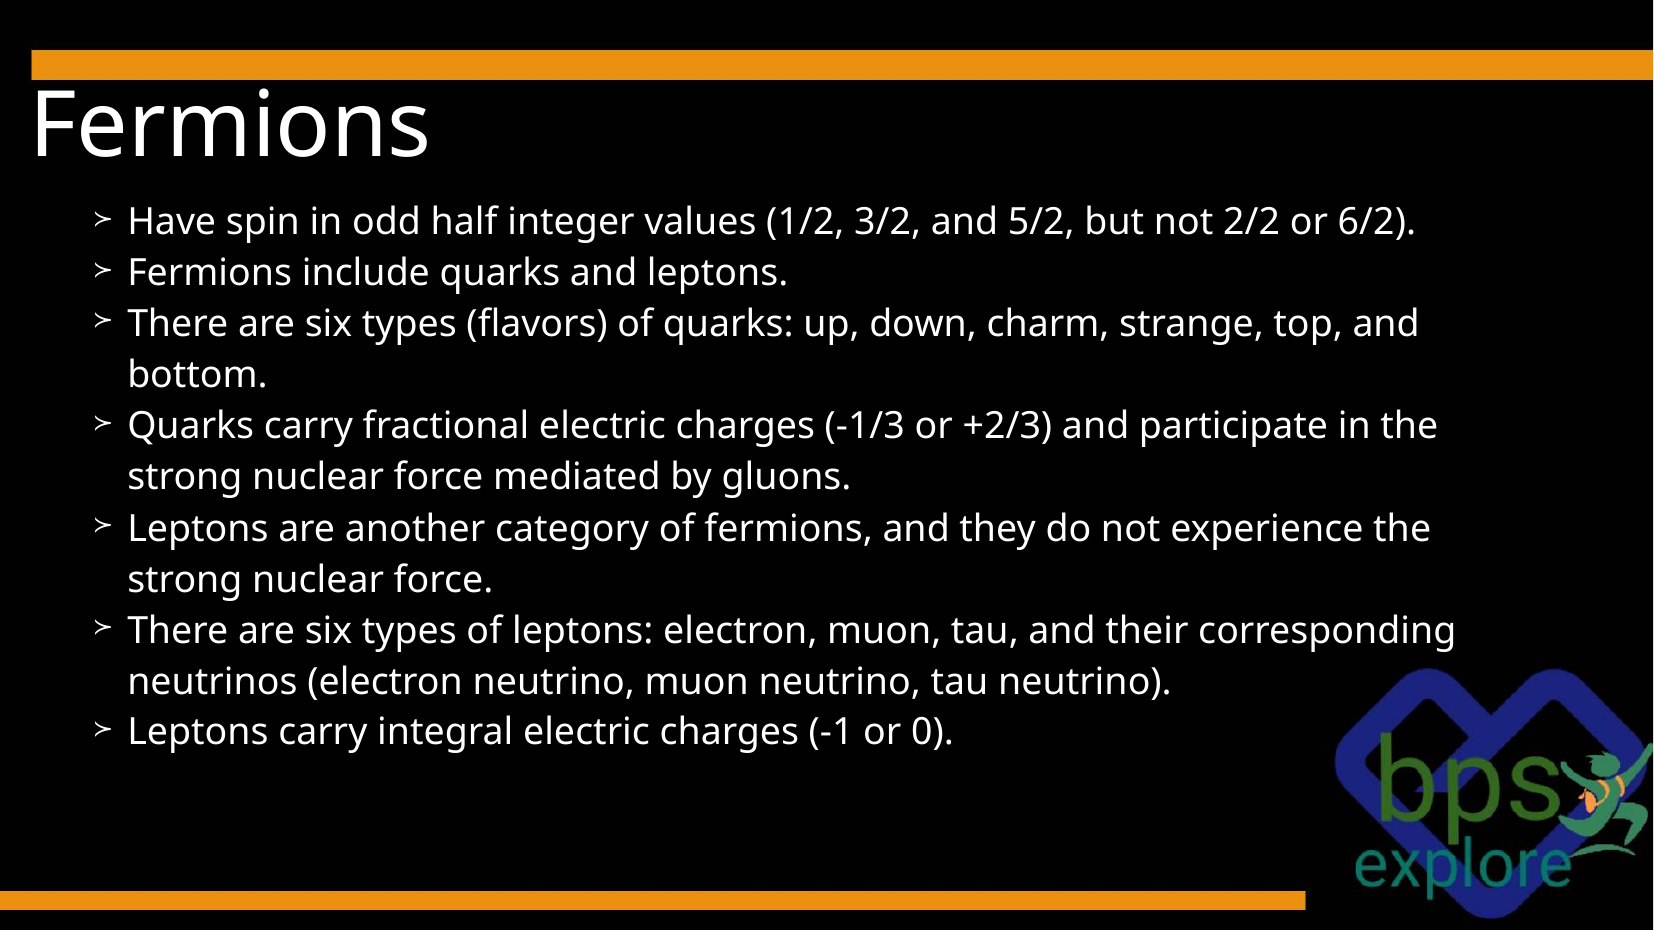

# Fermions
Have spin in odd half integer values (1/2, 3/2, and 5/2, but not 2/2 or 6/2).
Fermions include quarks and leptons.
There are six types (flavors) of quarks: up, down, charm, strange, top, and bottom.
Quarks carry fractional electric charges (-1/3 or +2/3) and participate in the strong nuclear force mediated by gluons.
Leptons are another category of fermions, and they do not experience the strong nuclear force.
There are six types of leptons: electron, muon, tau, and their corresponding neutrinos (electron neutrino, muon neutrino, tau neutrino).
Leptons carry integral electric charges (-1 or 0).